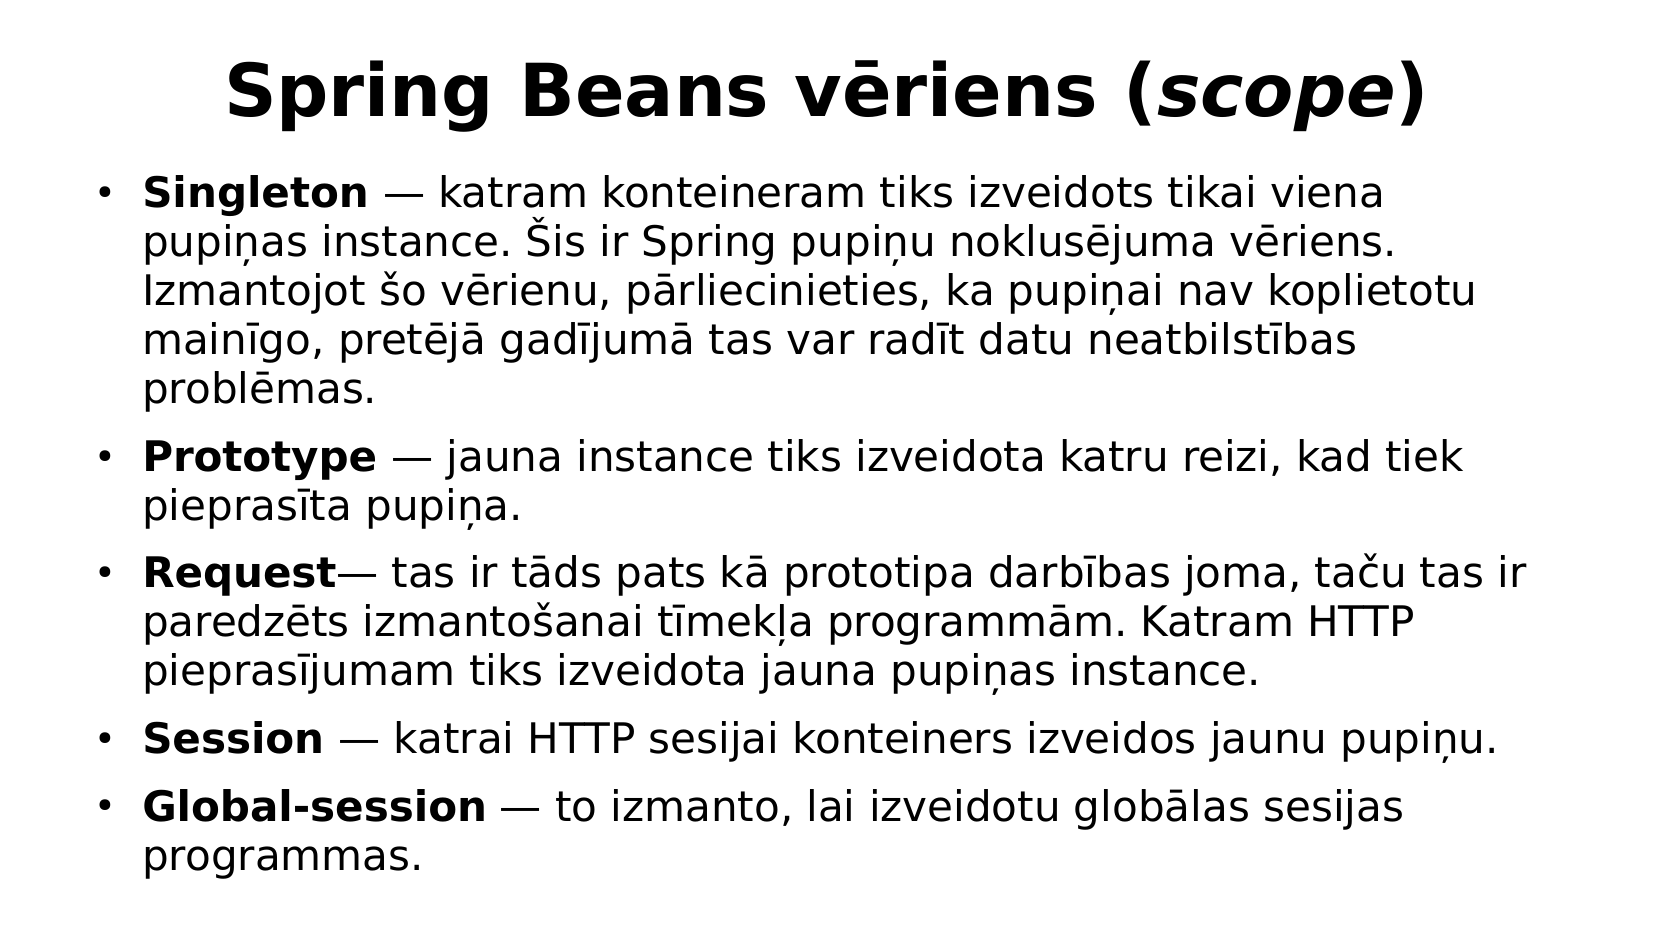

# Spring Beans vēriens (scope)
Singleton — katram konteineram tiks izveidots tikai viena pupiņas instance. Šis ir Spring pupiņu noklusējuma vēriens. Izmantojot šo vērienu, pārliecinieties, ka pupiņai nav koplietotu mainīgo, pretējā gadījumā tas var radīt datu neatbilstības problēmas.
Prototype — jauna instance tiks izveidota katru reizi, kad tiek pieprasīta pupiņa.
Request— tas ir tāds pats kā prototipa darbības joma, taču tas ir paredzēts izmantošanai tīmekļa programmām. Katram HTTP pieprasījumam tiks izveidota jauna pupiņas instance.
Session — katrai HTTP sesijai konteiners izveidos jaunu pupiņu.
Global-session — to izmanto, lai izveidotu globālas sesijas programmas.